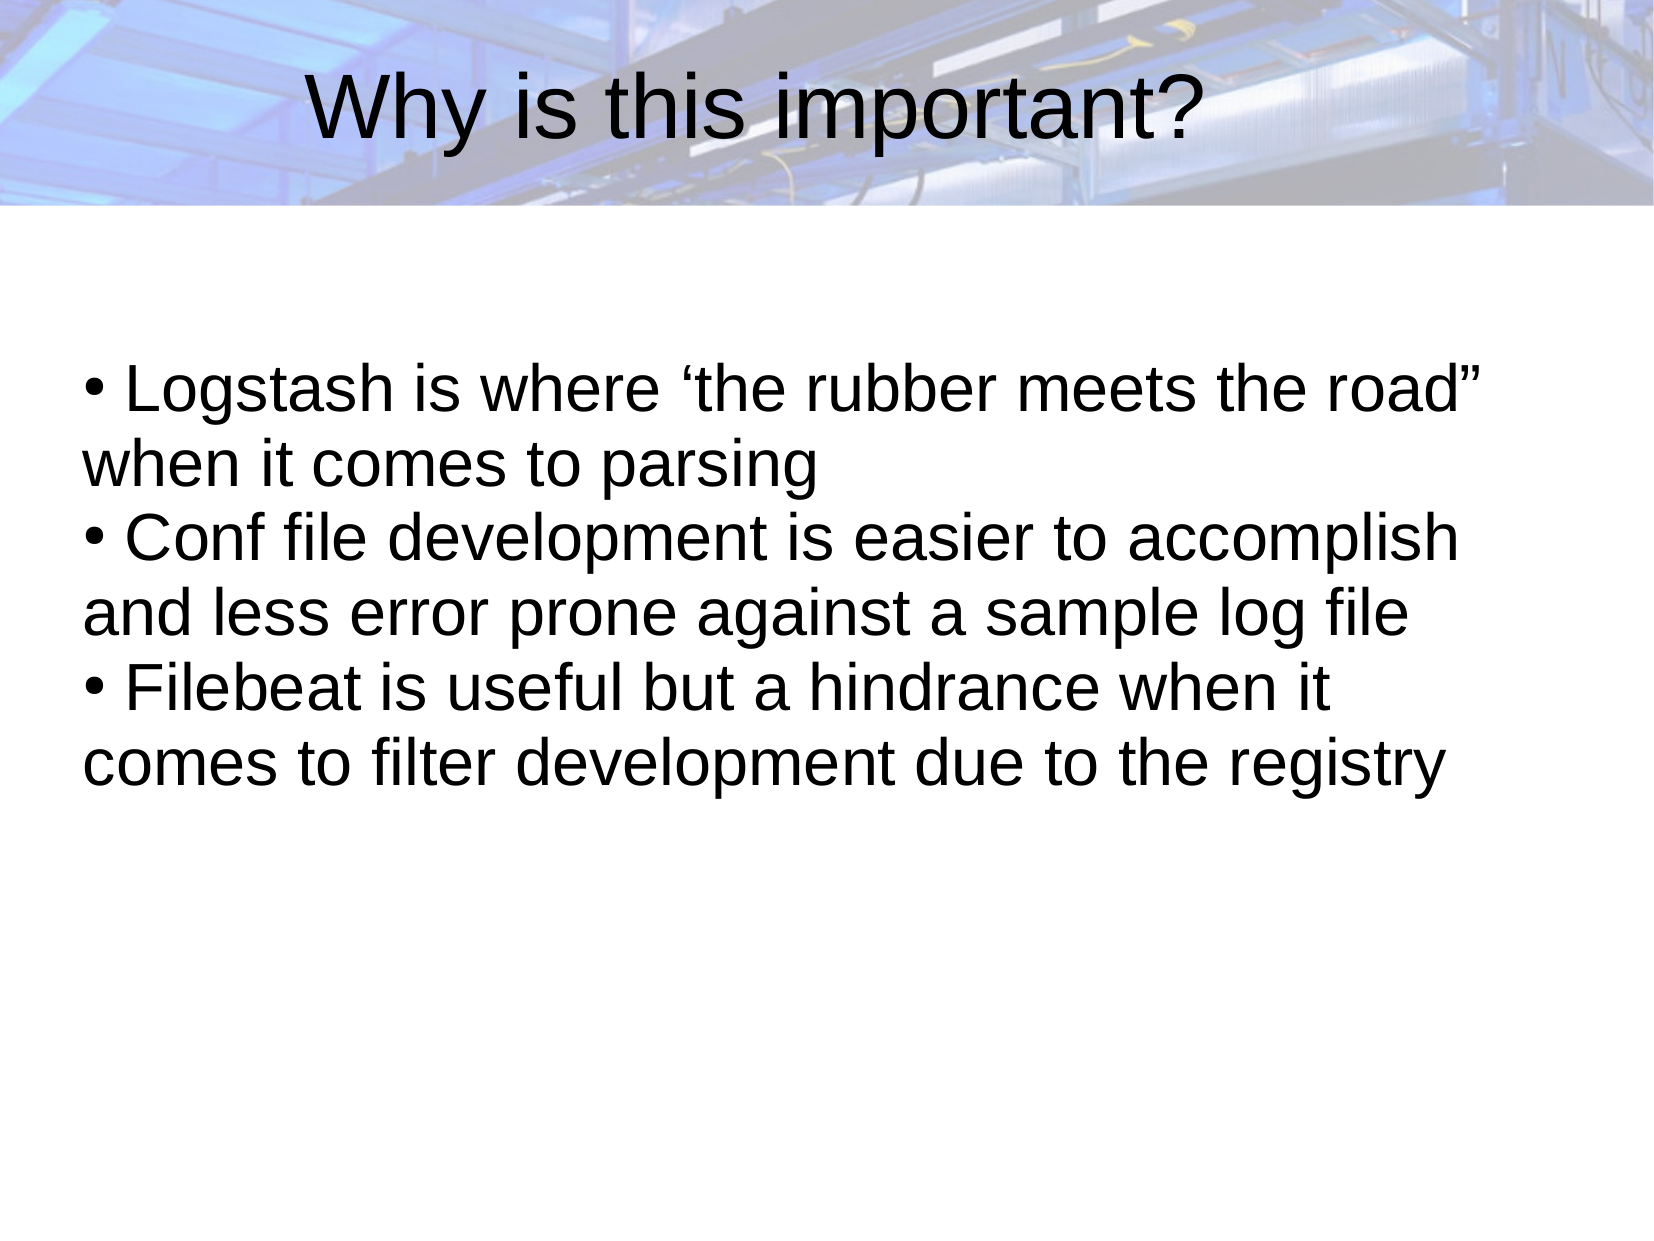

# Why is this important?
 Logstash is where ‘the rubber meets the road” when it comes to parsing
 Conf file development is easier to accomplish and less error prone against a sample log file
 Filebeat is useful but a hindrance when it comes to filter development due to the registry